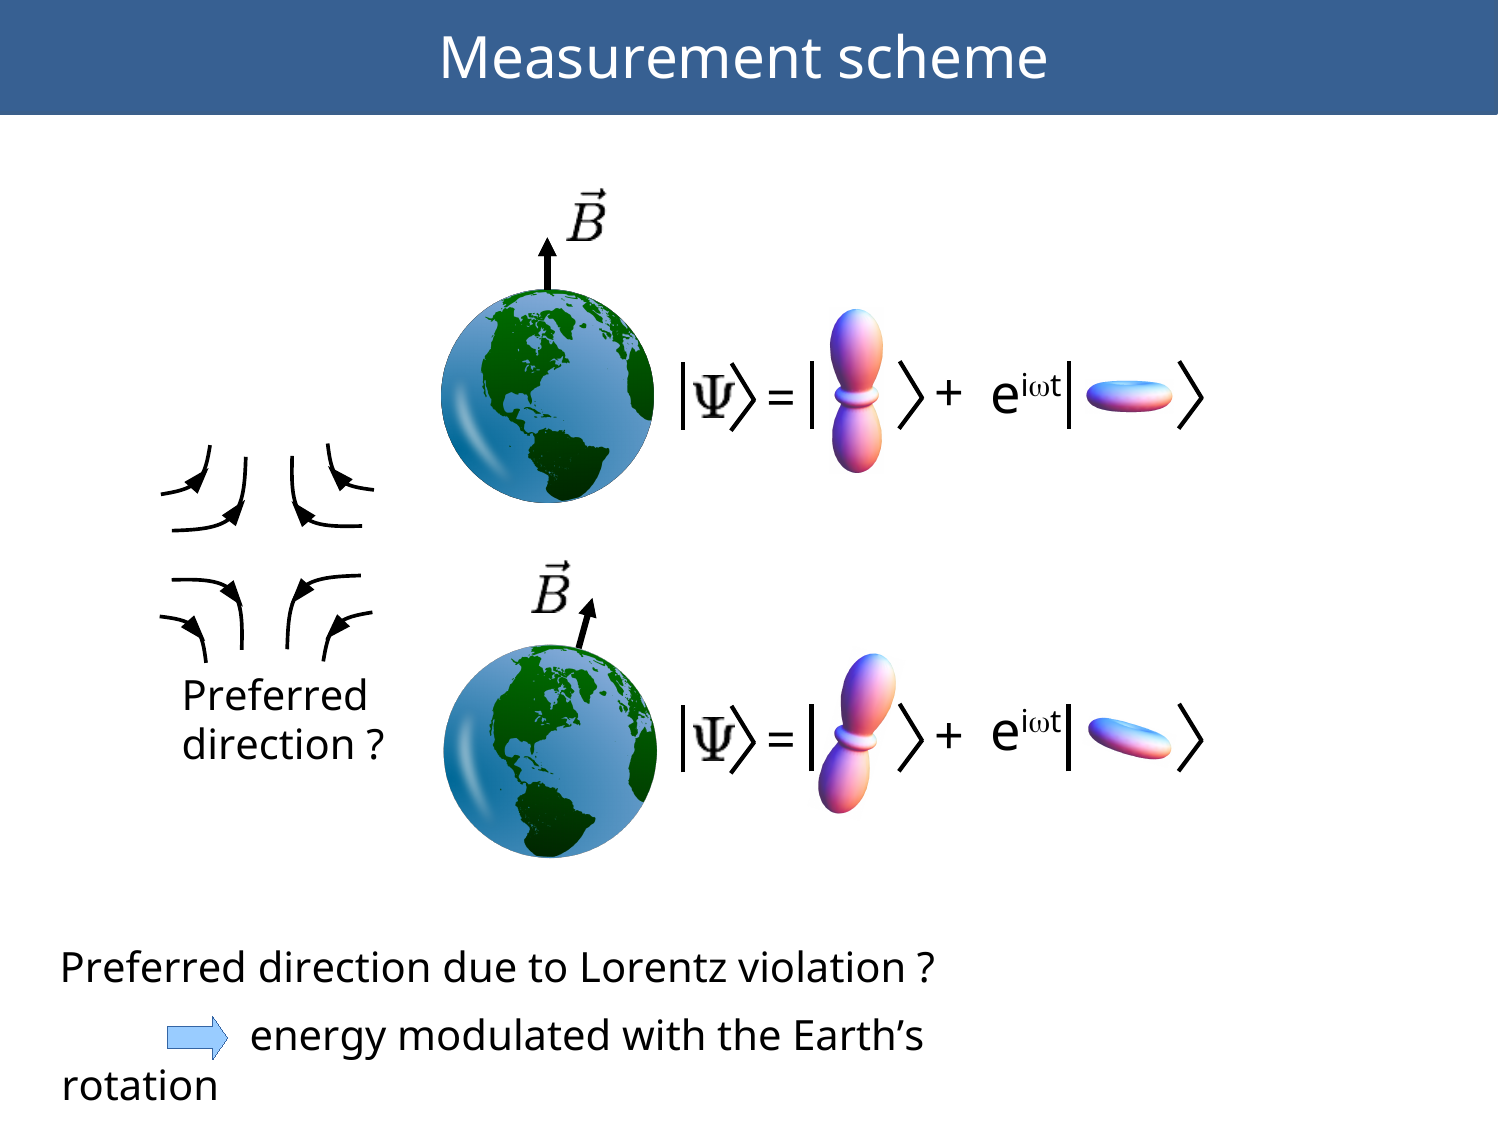

Measurement scheme
eiwt
+
=
Preferred
direction ?
Preferred direction due to Lorentz violation ?
eiwt
+
=
 		 energy modulated with the Earth’s rotation